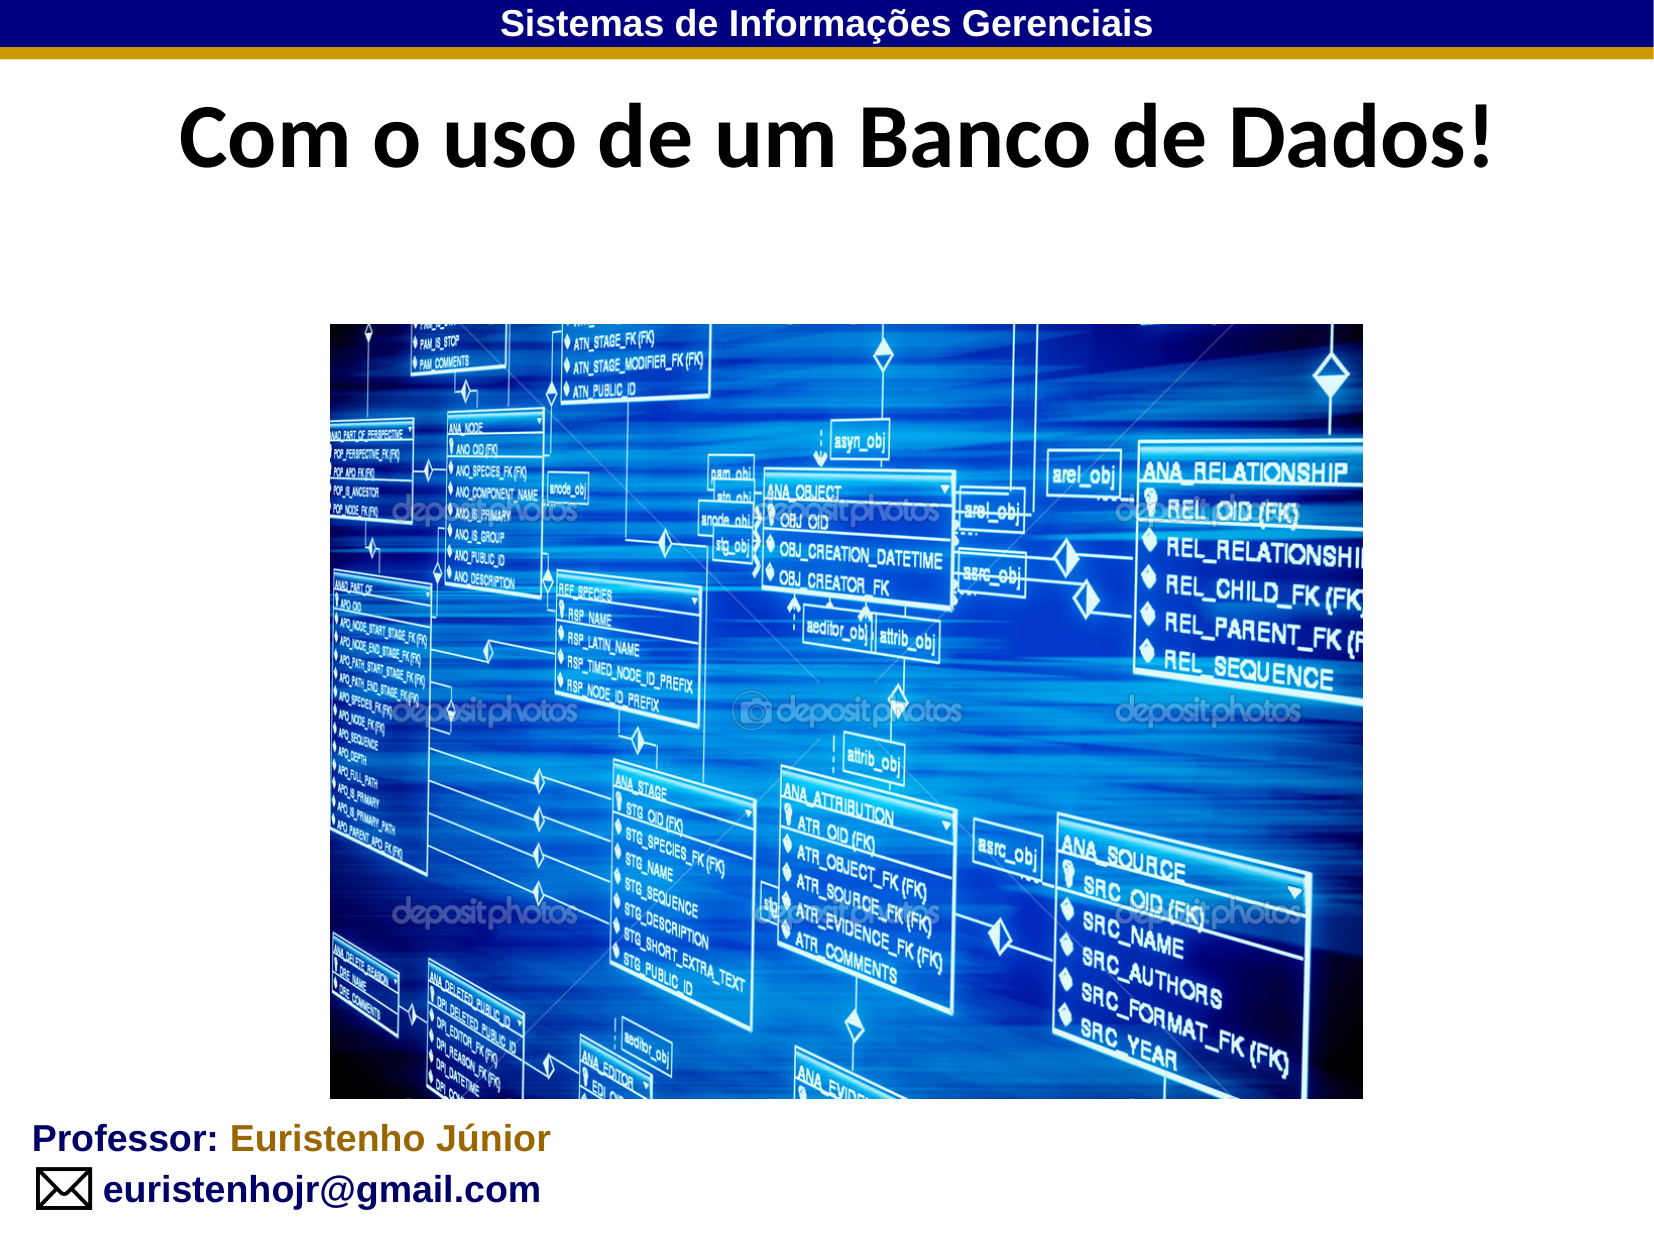

Empreendedorismo
Sistemas de Informações Gerenciais
# Com o uso de um Banco de Dados!
Professor: Euristenho Júnior
euristenhojr@gmail.com